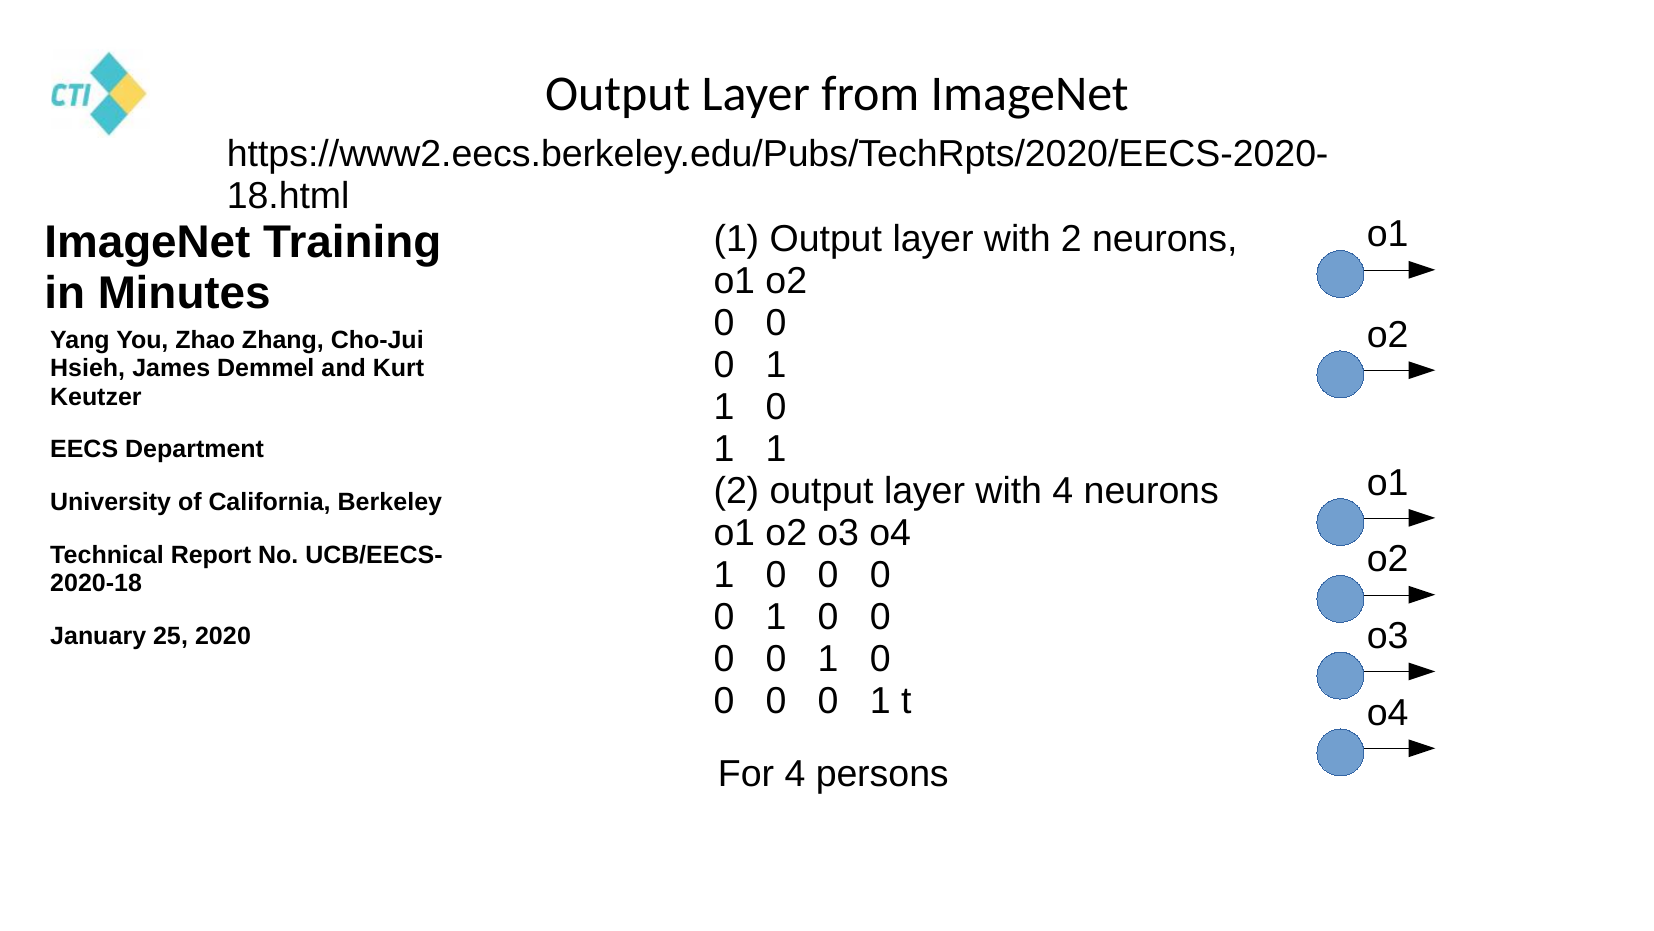

Output Layer from ImageNet
https://www2.eecs.berkeley.edu/Pubs/TechRpts/2020/EECS-2020-18.html
o1
ImageNet Training in Minutes
(1) Output layer with 2 neurons,
o1 o2
0 0
0 1
1 0
1 1
(2) output layer with 4 neurons
o1 o2 o3 o4
1 0 0 0
0 1 0 0
0 0 1 0
0 0 0 1 t
o2
Yang You, Zhao Zhang, Cho-Jui Hsieh, James Demmel and Kurt Keutzer
EECS Department
University of California, Berkeley
Technical Report No. UCB/EECS-2020-18
January 25, 2020
o1
o2
o3
o4
For 4 persons